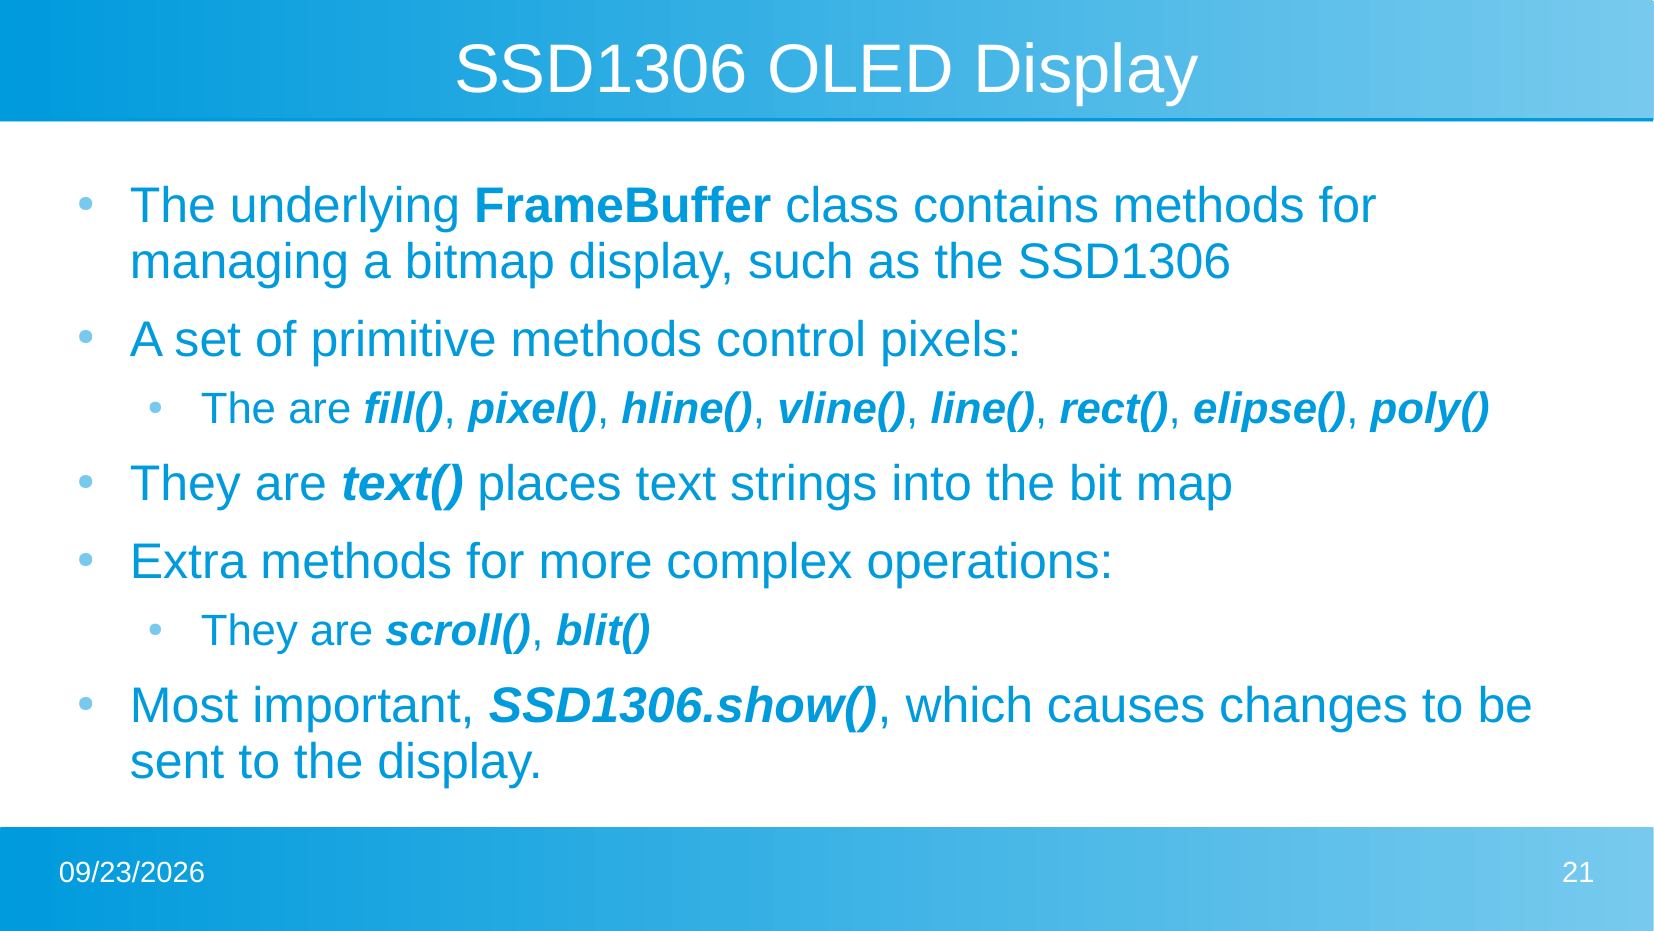

# SSD1306 OLED Display
The underlying FrameBuffer class contains methods for managing a bitmap display, such as the SSD1306
A set of primitive methods control pixels:
The are fill(), pixel(), hline(), vline(), line(), rect(), elipse(), poly()
They are text() places text strings into the bit map
Extra methods for more complex operations:
They are scroll(), blit()
Most important, SSD1306.show(), which causes changes to be sent to the display.
21